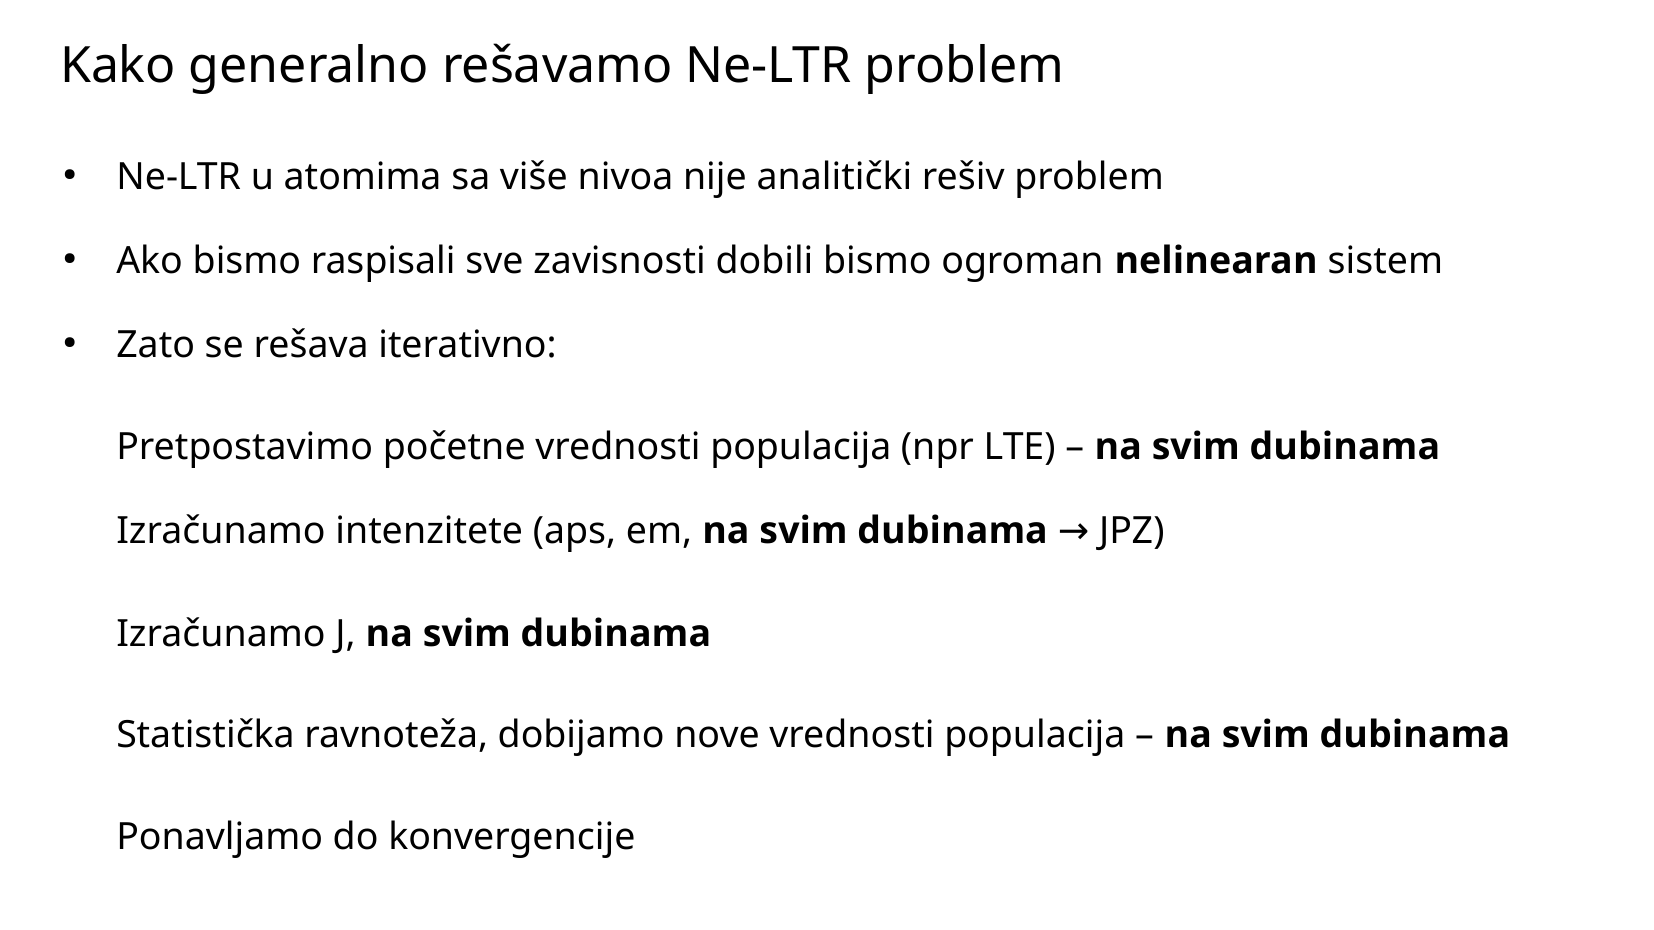

# Kako generalno rešavamo Ne-LTR problem
Ne-LTR u atomima sa više nivoa nije analitički rešiv problem
Ako bismo raspisali sve zavisnosti dobili bismo ogroman nelinearan sistem
Zato se rešava iterativno:
Pretpostavimo početne vrednosti populacija (npr LTE) – na svim dubinama
Izračunamo intenzitete (aps, em, na svim dubinama → JPZ)
Izračunamo J, na svim dubinama
Statistička ravnoteža, dobijamo nove vrednosti populacija – na svim dubinama
Ponavljamo do konvergencije